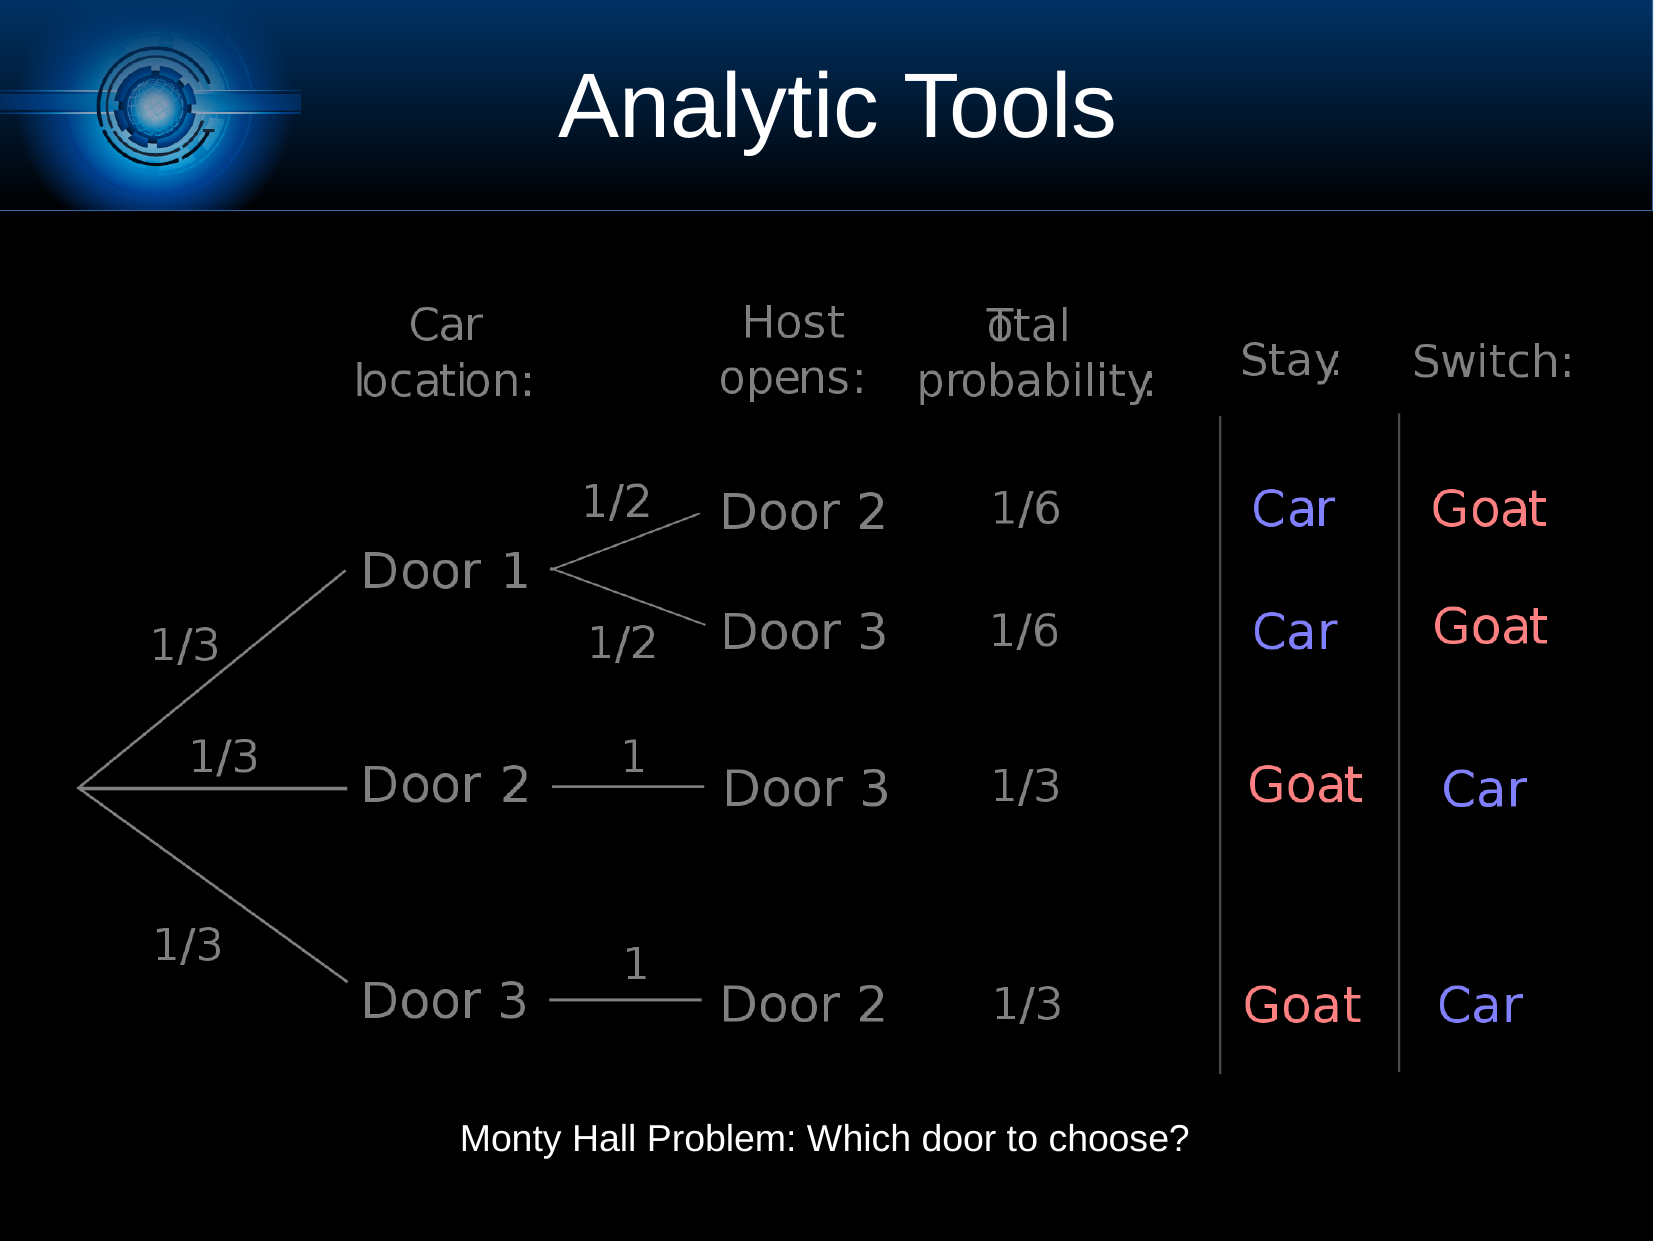

# Analytic Tools
Monty Hall Problem: Which door to choose?